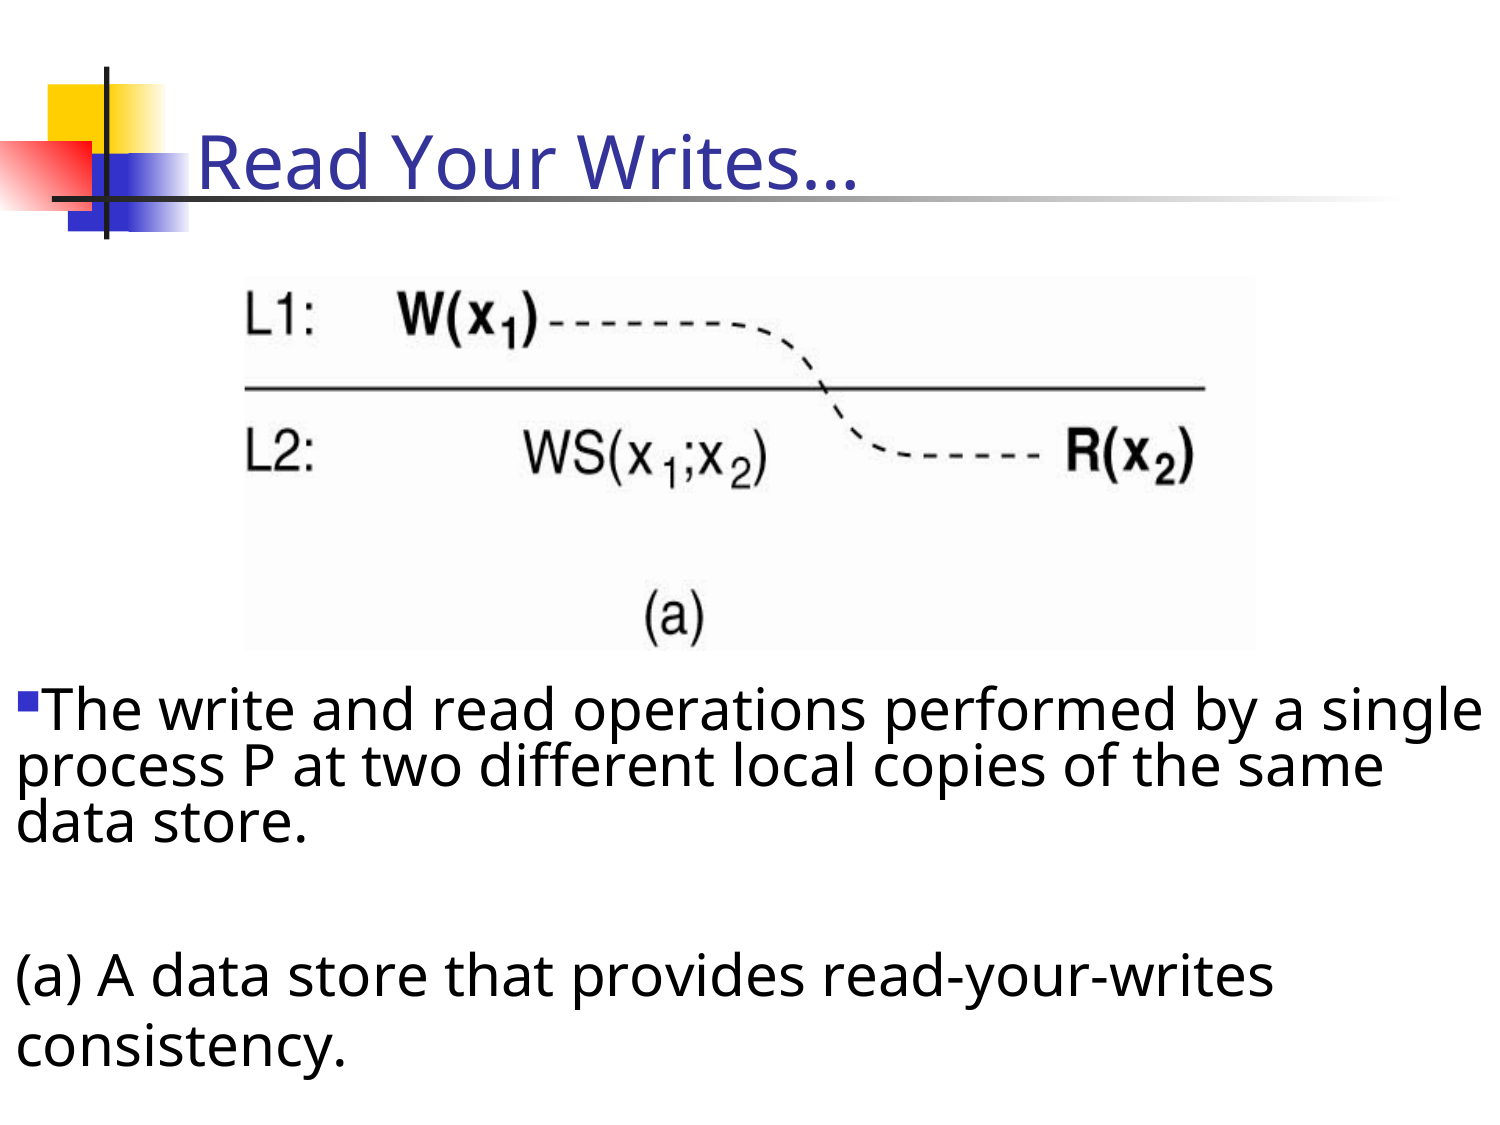

Read Your Writes…
The write and read operations performed by a single process P at two different local copies of the same data store.
(a) A data store that provides read-your-writes consistency.